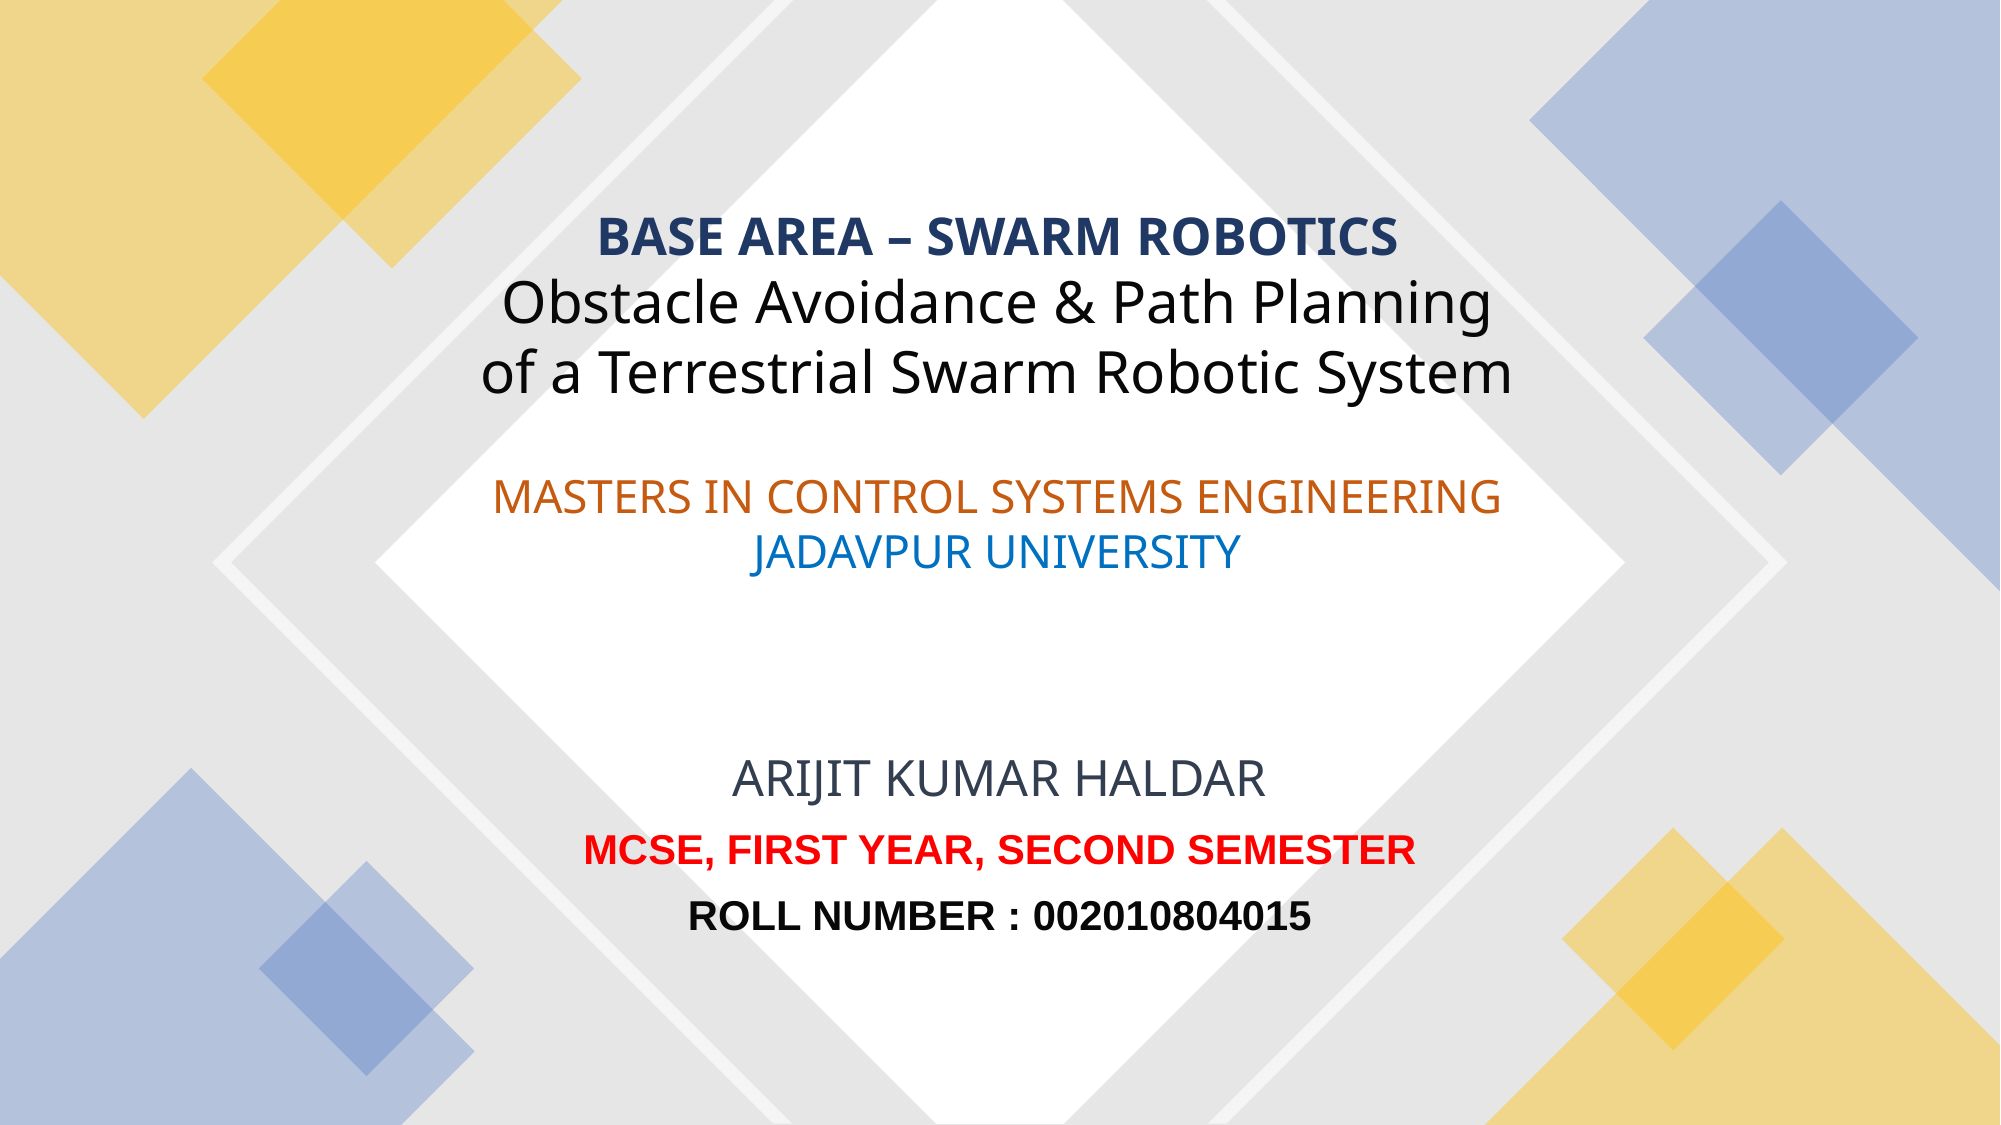

# BASE AREA – SWARM ROBOTICS Obstacle Avoidance & Path Planning of a Terrestrial Swarm Robotic System MASTERS IN CONTROL SYSTEMS ENGINEERING JADAVPUR UNIVERSITY
ARIJIT KUMAR HALDAR
MCSE, FIRST YEAR, SECOND SEMESTER
ROLL NUMBER : 002010804015